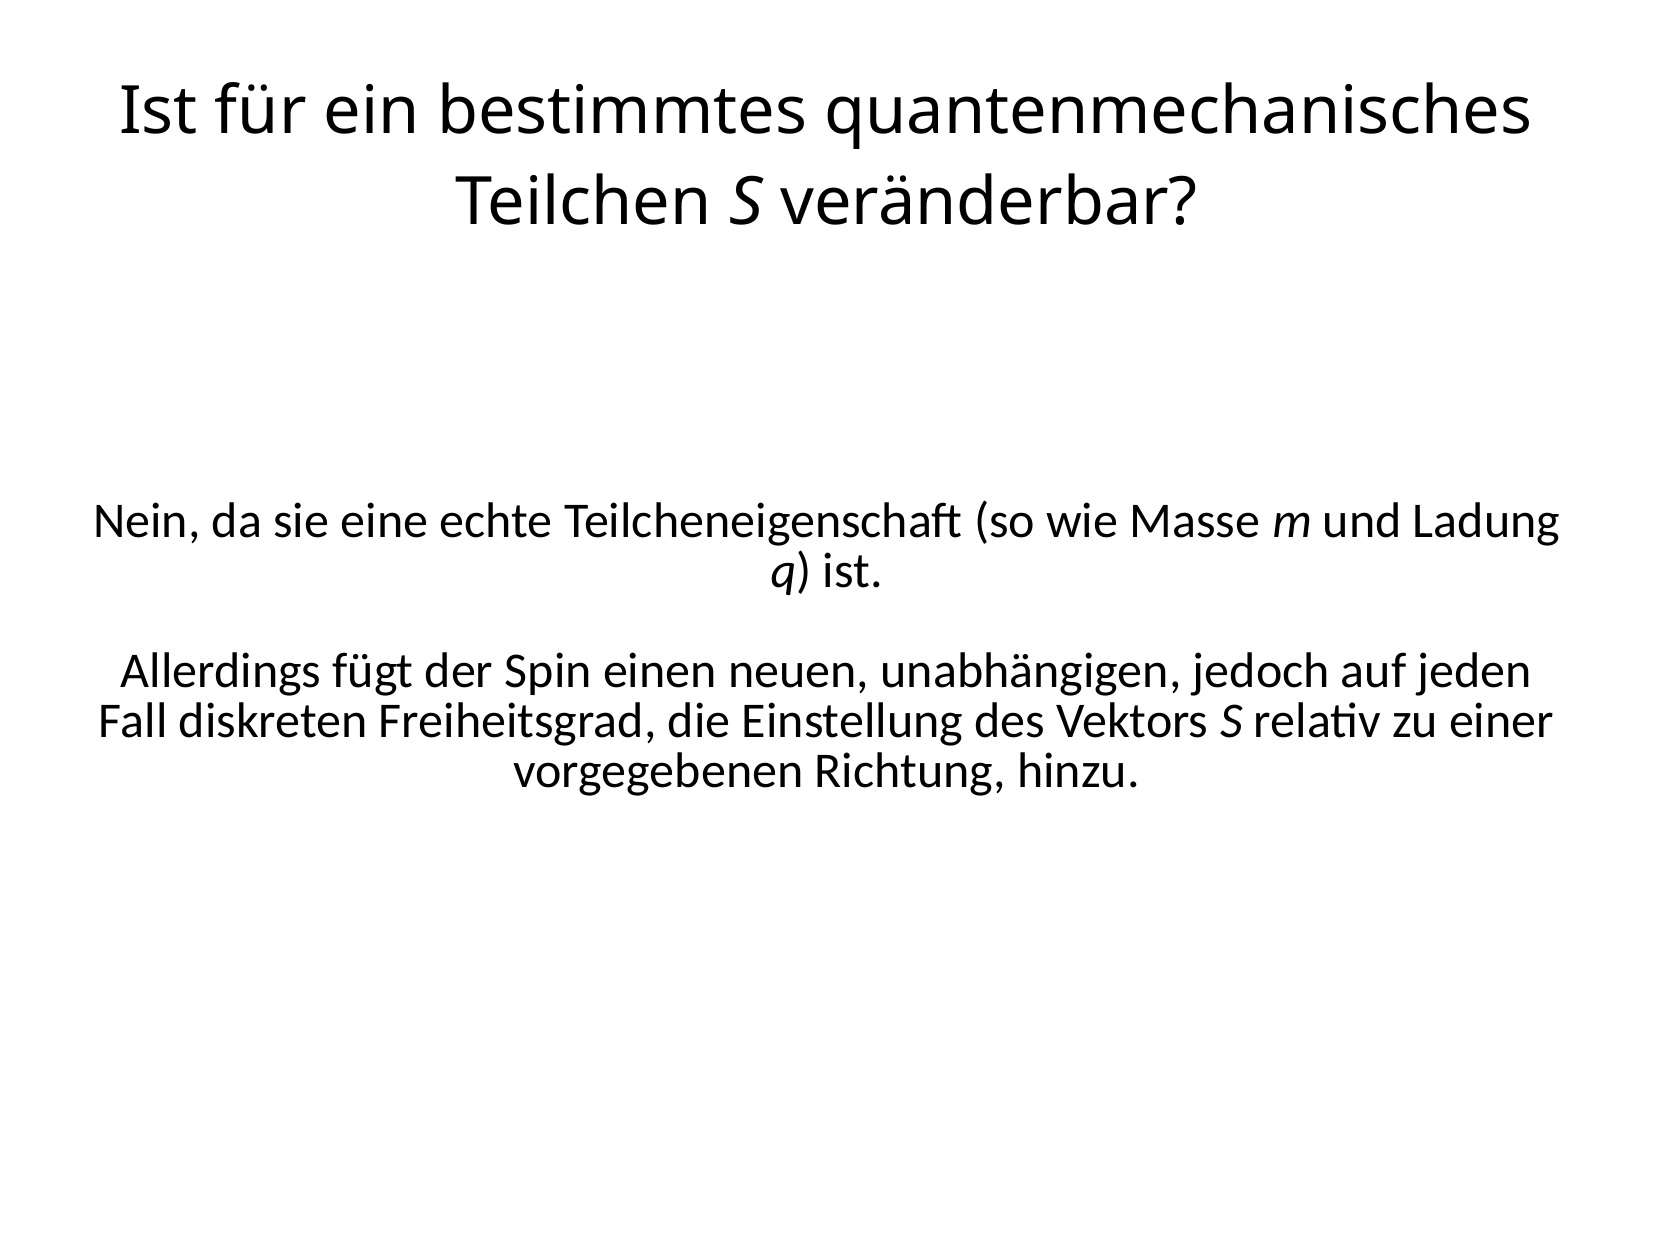

# Ist für ein bestimmtes quantenmechanisches Teilchen S veränderbar?
Nein, da sie eine echte Teilcheneigenschaft (so wie Masse m und Ladung q) ist.
Allerdings fügt der Spin einen neuen, unabhängigen, jedoch auf jeden Fall diskreten Freiheitsgrad, die Einstellung des Vektors S relativ zu einer vorgegebenen Richtung, hinzu.